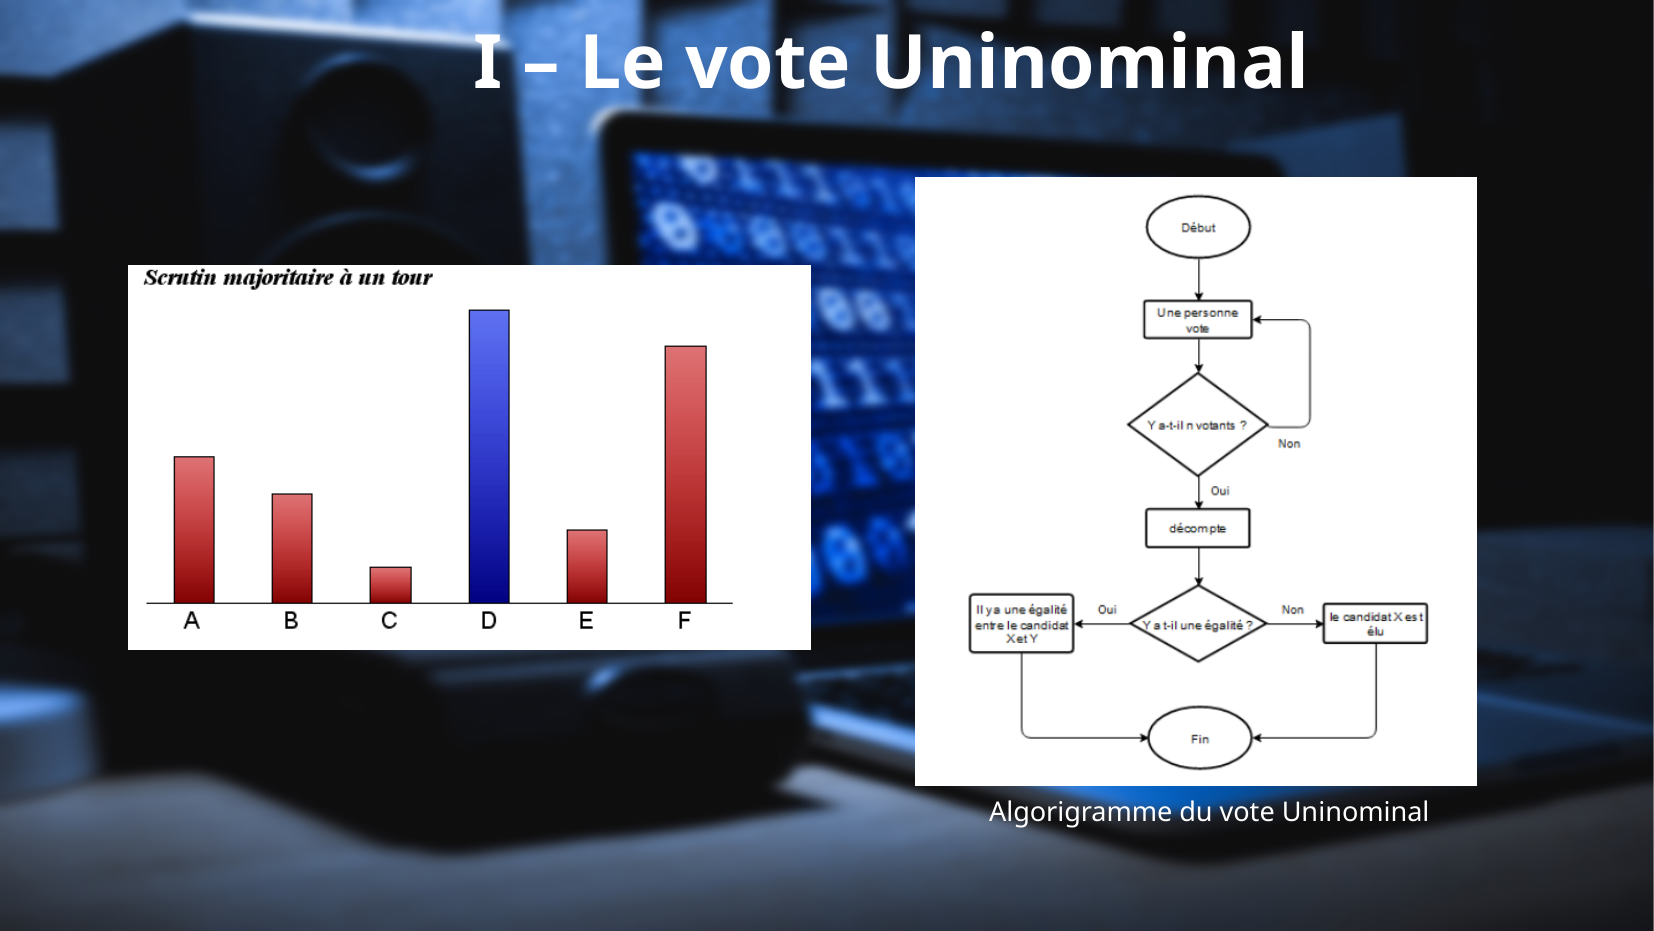

# I – Le vote Uninominal
Algorigramme du vote Uninominal